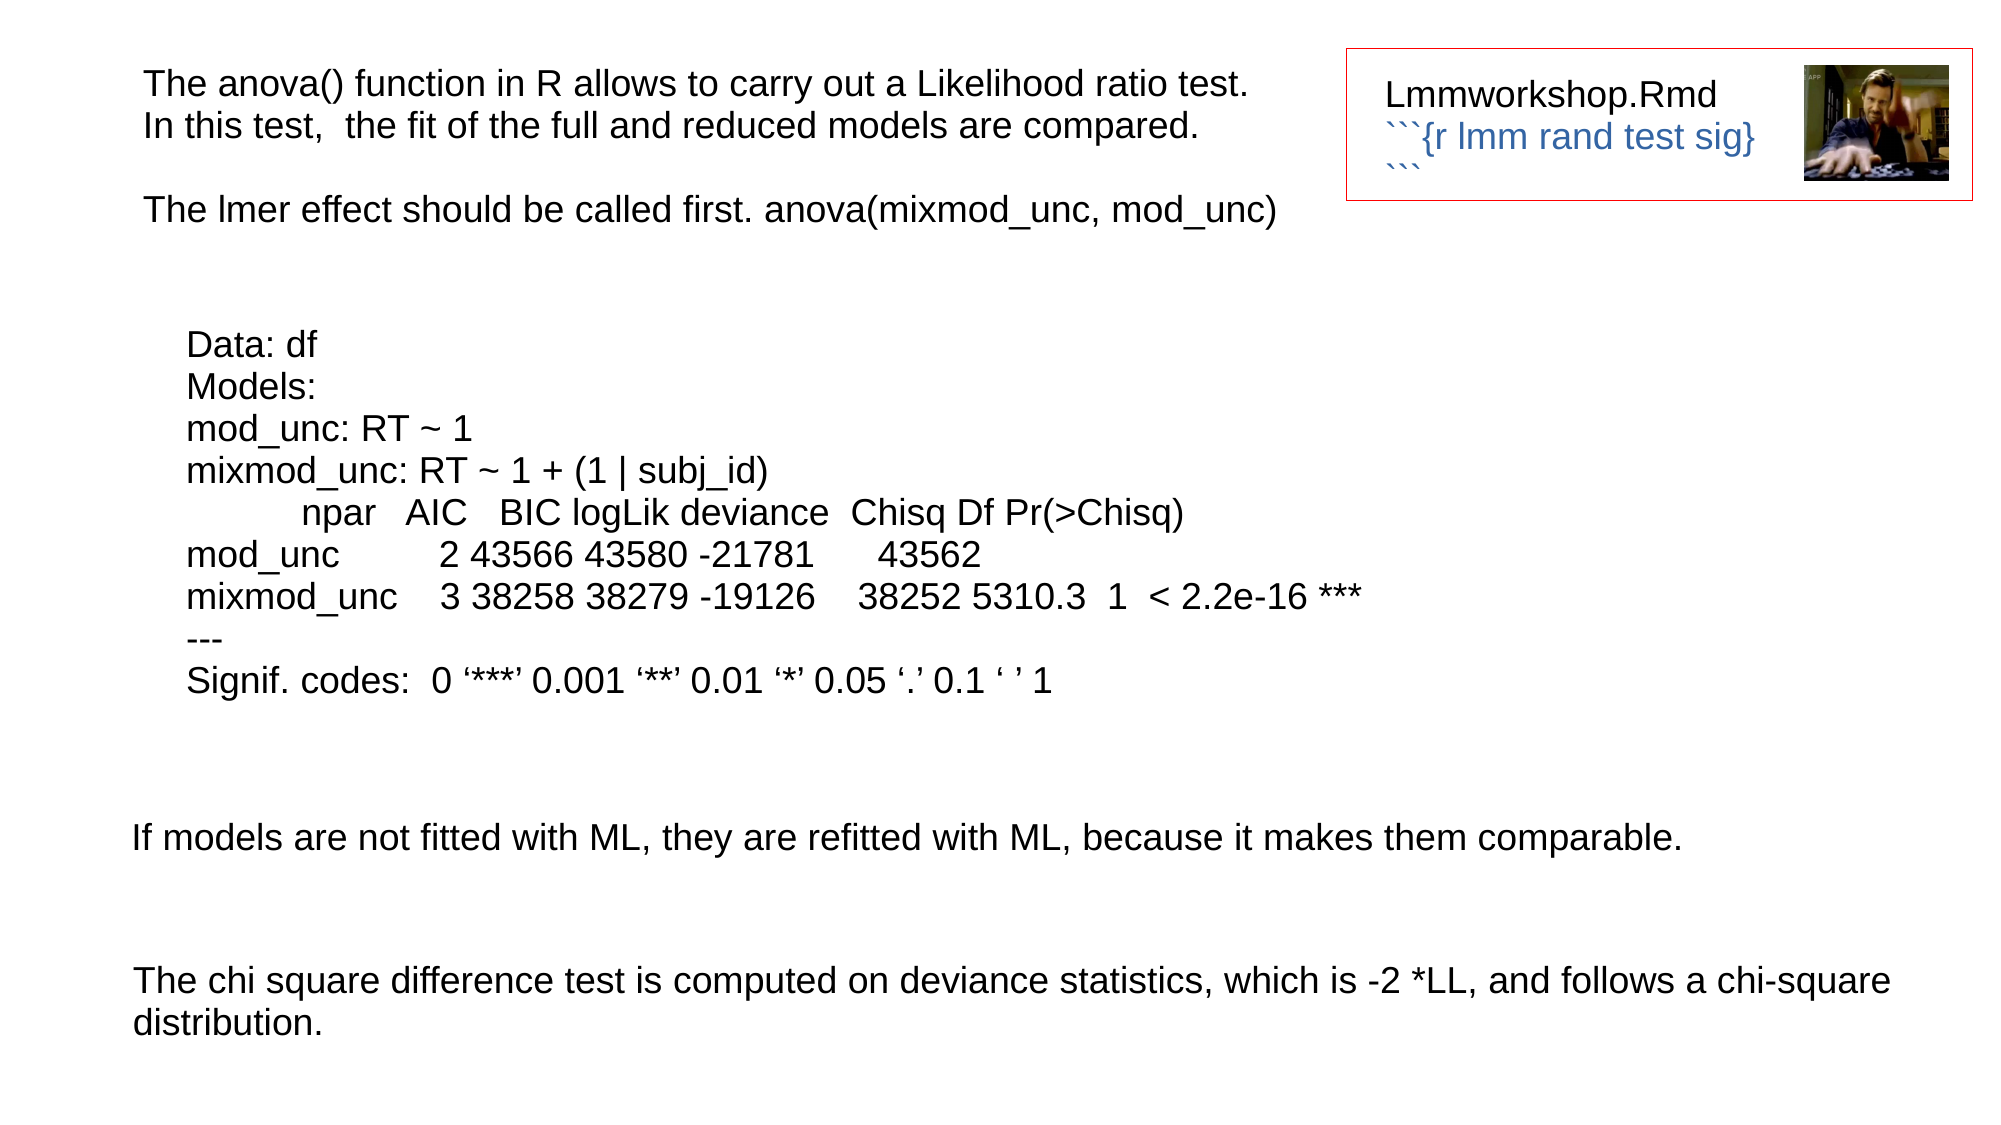

The anova() function in R allows to carry out a Likelihood ratio test.
In this test, the fit of the full and reduced models are compared.
The lmer effect should be called first. anova(mixmod_unc, mod_unc)
Lmmworkshop.Rmd
```{r lmm rand test sig}
```
Data: df
Models:
mod_unc: RT ~ 1
mixmod_unc: RT ~ 1 + (1 | subj_id)
 npar AIC BIC logLik deviance Chisq Df Pr(>Chisq)
mod_unc 	 2 43566 43580 -21781 43562
mixmod_unc 3 38258 38279 -19126 38252 5310.3 1 < 2.2e-16 ***
---
Signif. codes: 0 ‘***’ 0.001 ‘**’ 0.01 ‘*’ 0.05 ‘.’ 0.1 ‘ ’ 1
If models are not fitted with ML, they are refitted with ML, because it makes them comparable.
The chi square difference test is computed on deviance statistics, which is -2 *LL, and follows a chi-square distribution.